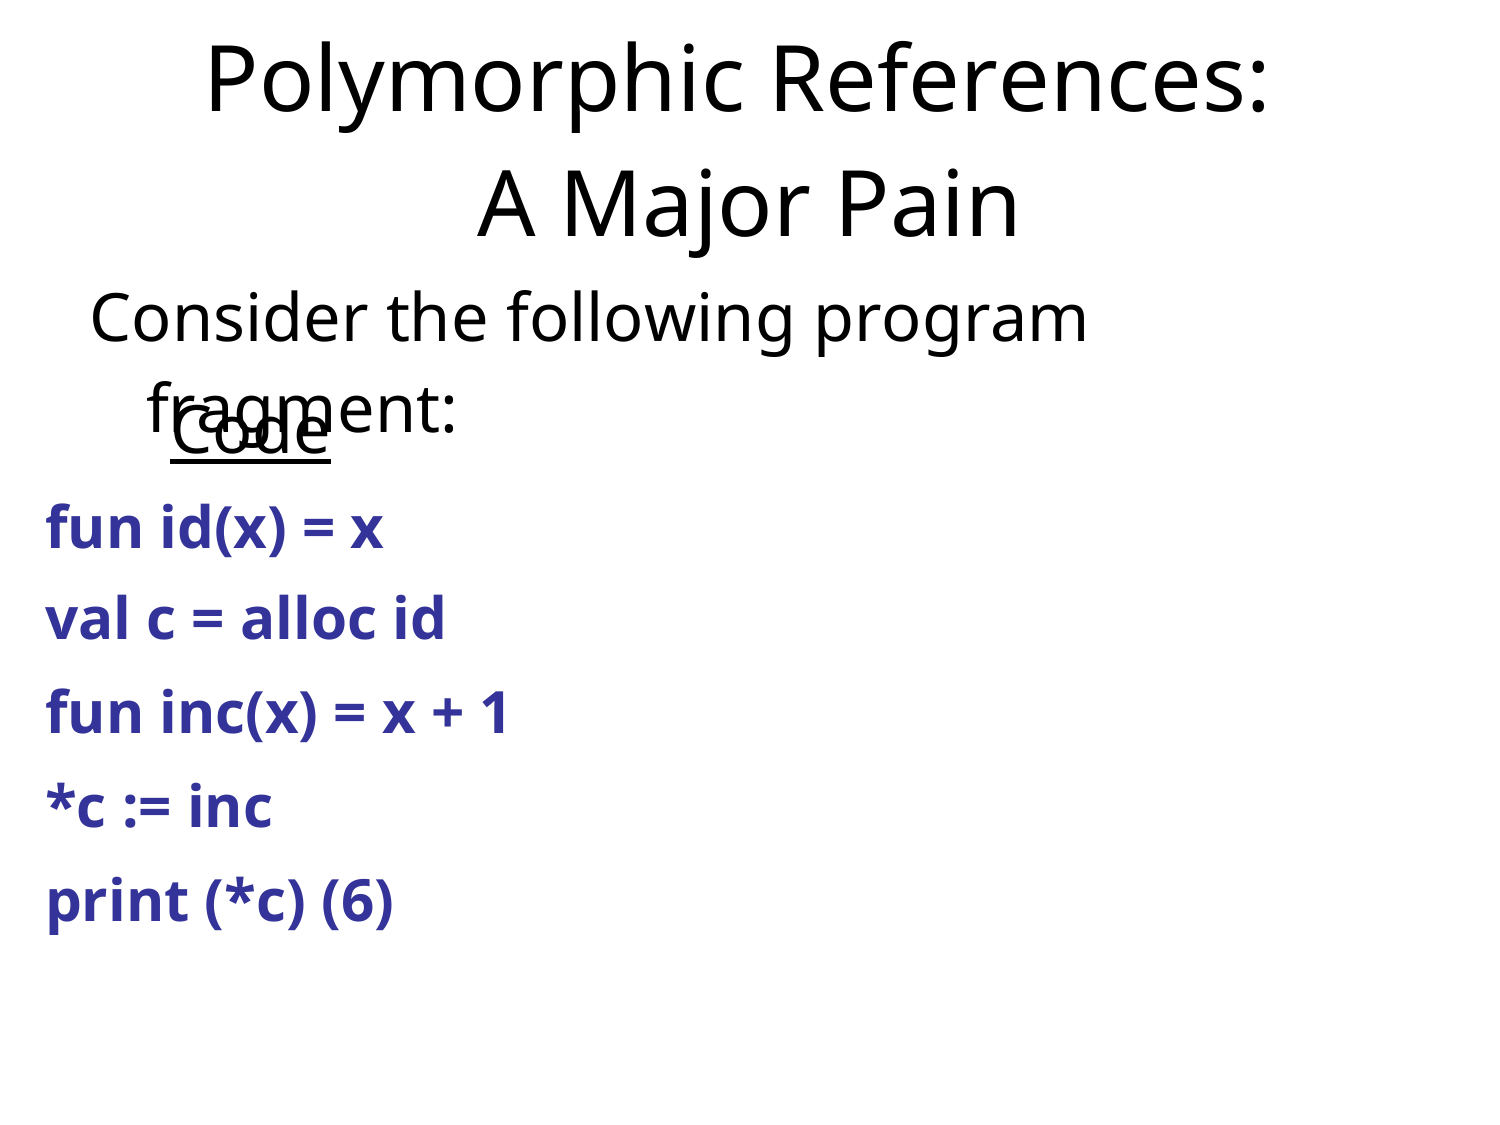

# Polymorphic References: A Major Pain
Consider the following program fragment:
 Code
 fun id(x) = x
 val c = alloc id
 fun inc(x) = x + 1
 *c := inc
 print (*c) (6)